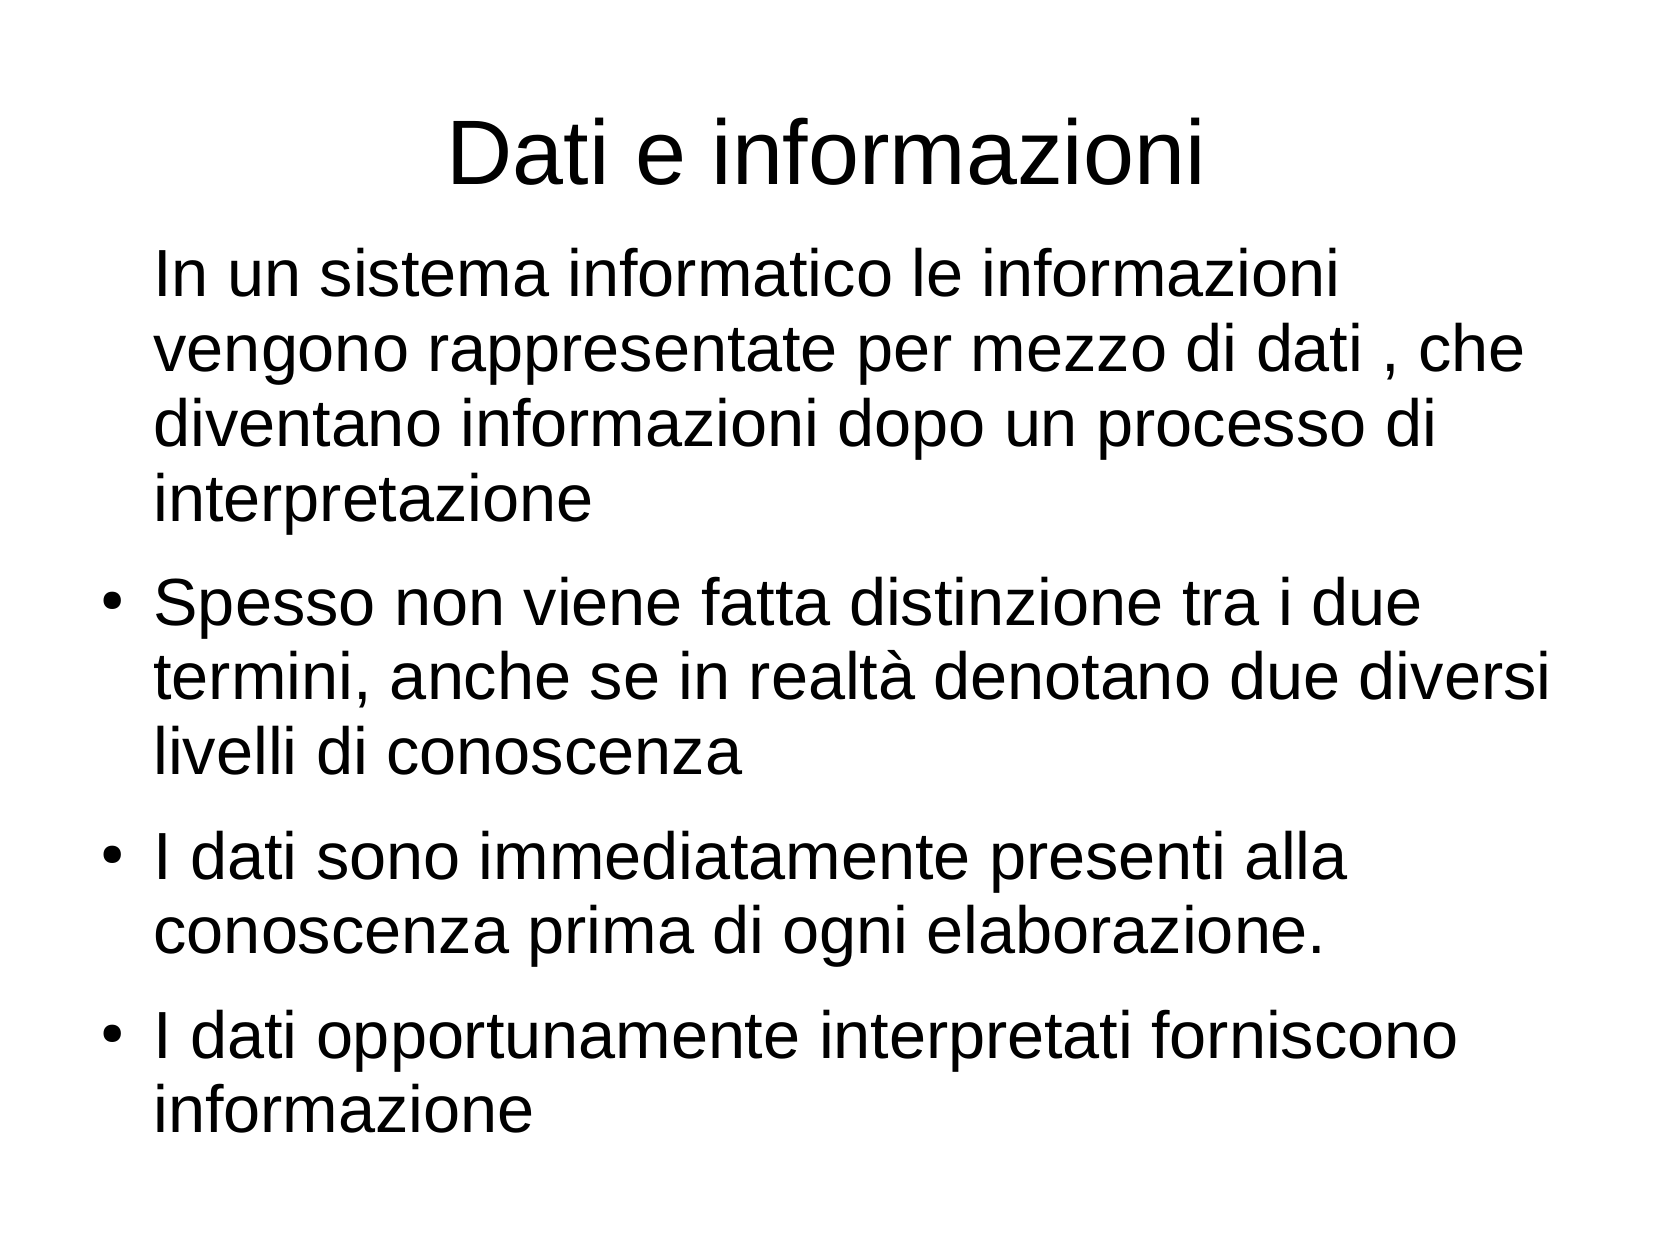

# Dati e informazioni
In un sistema informatico le informazioni vengono rappresentate per mezzo di dati , che diventano informazioni dopo un processo di interpretazione
Spesso non viene fatta distinzione tra i due termini, anche se in realtà denotano due diversi livelli di conoscenza
I dati sono immediatamente presenti alla conoscenza prima di ogni elaborazione.
I dati opportunamente interpretati forniscono informazione